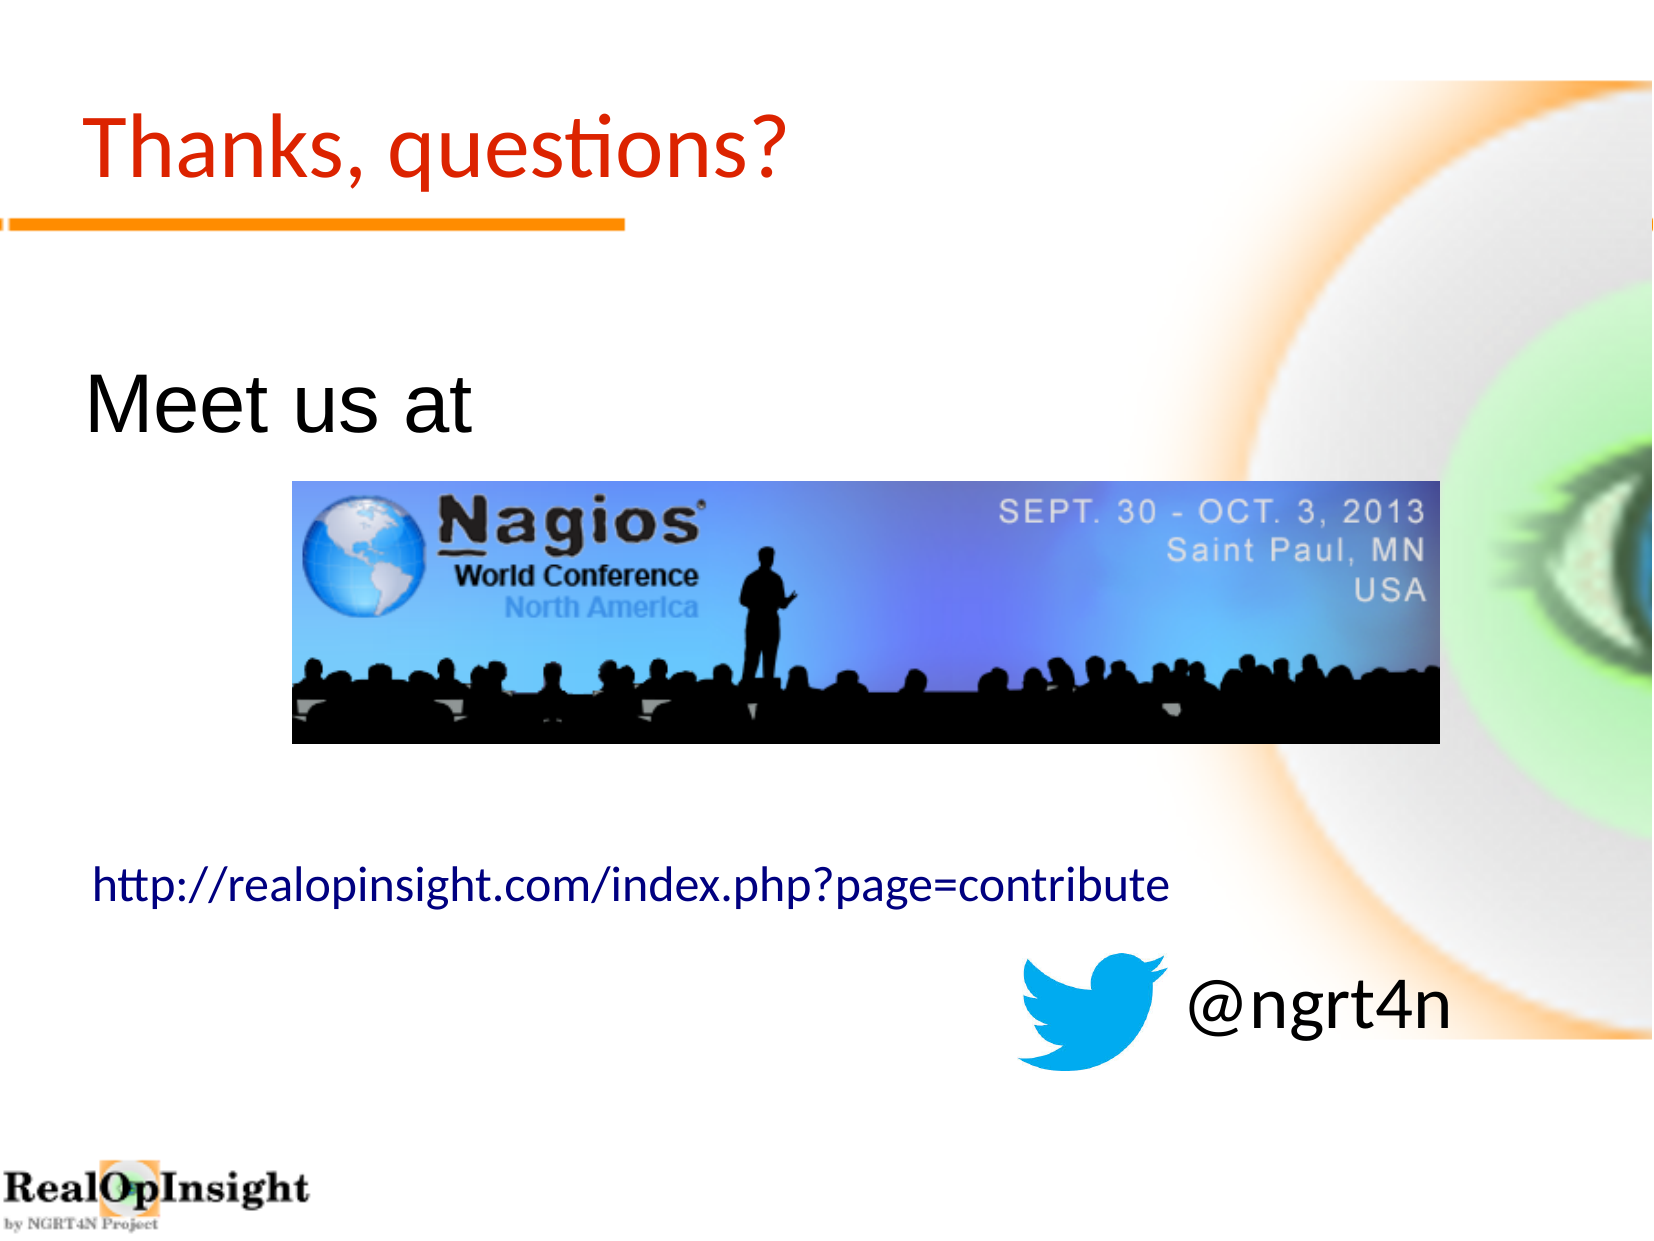

# Thanks, questions?
Meet us at
http://realopinsight.com/index.php?page=contribute
@ngrt4n